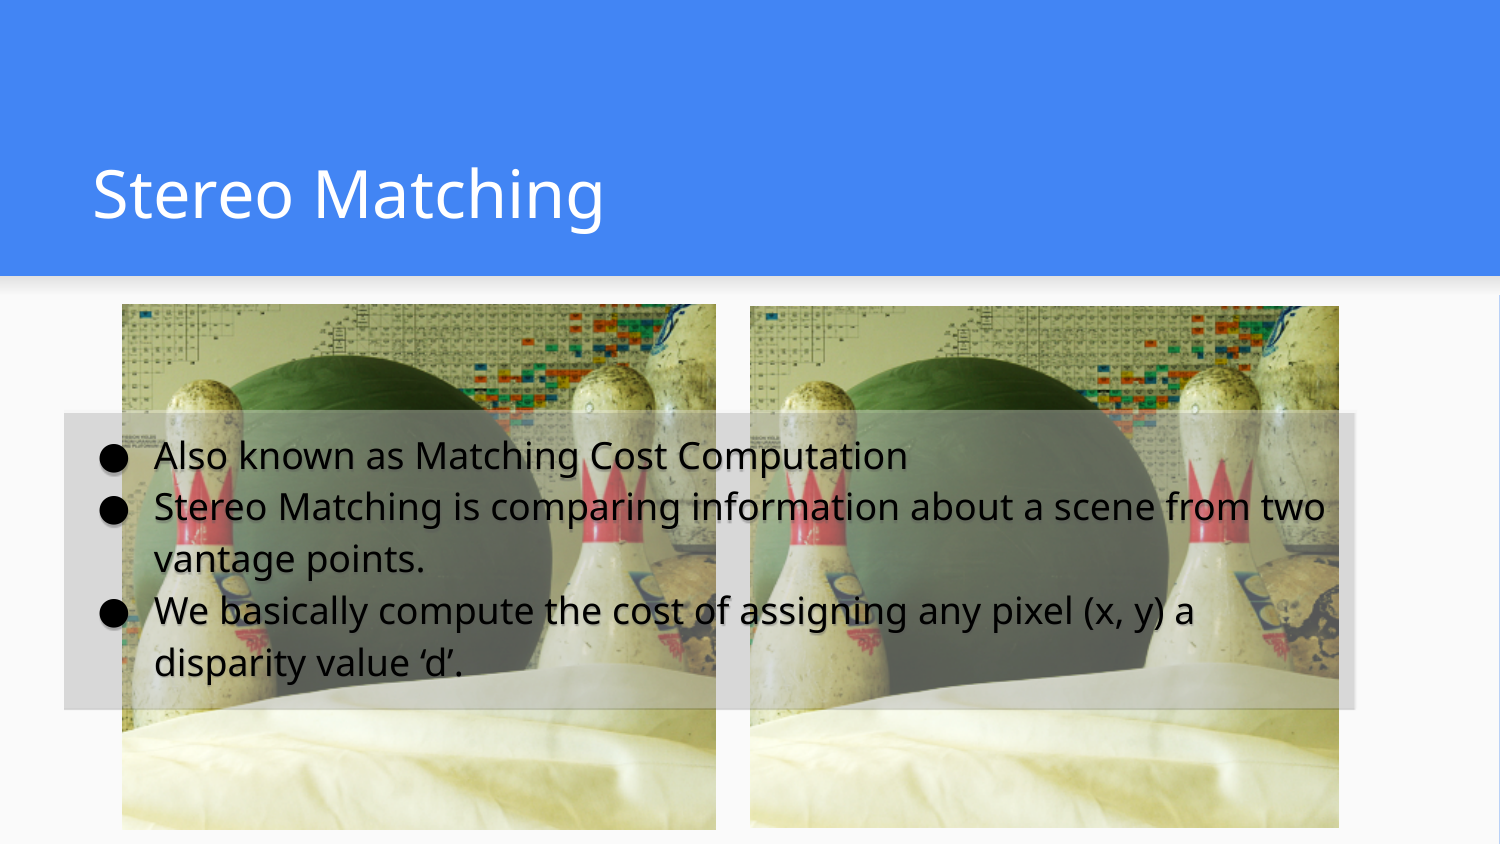

# Stereo Matching
Also known as Matching Cost Computation
Stereo Matching is comparing information about a scene from two vantage points.
We basically compute the cost of assigning any pixel (x, y) a disparity value ‘d’.